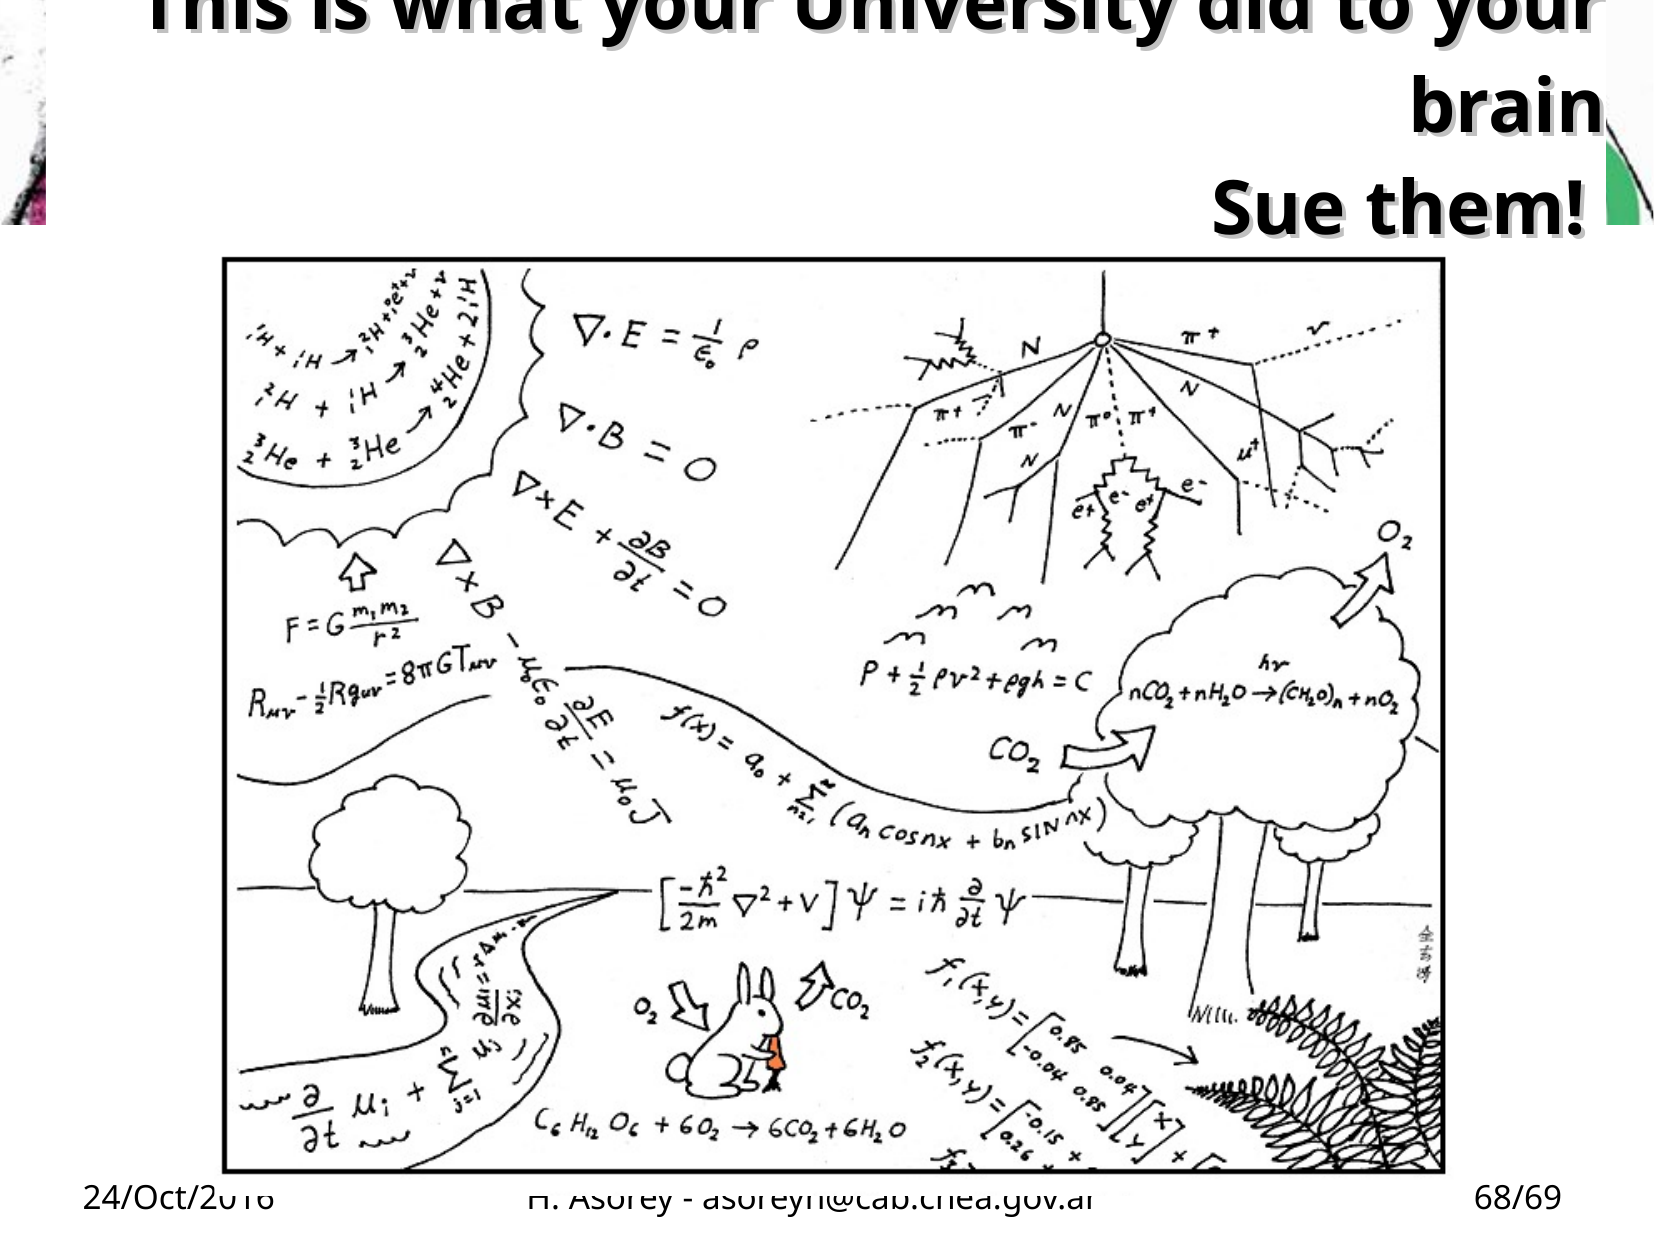

# This is what your University did to your brain Sue them!
24/Oct/2016
H. Asorey - asoreyh@cab.cnea.gov.ar
68